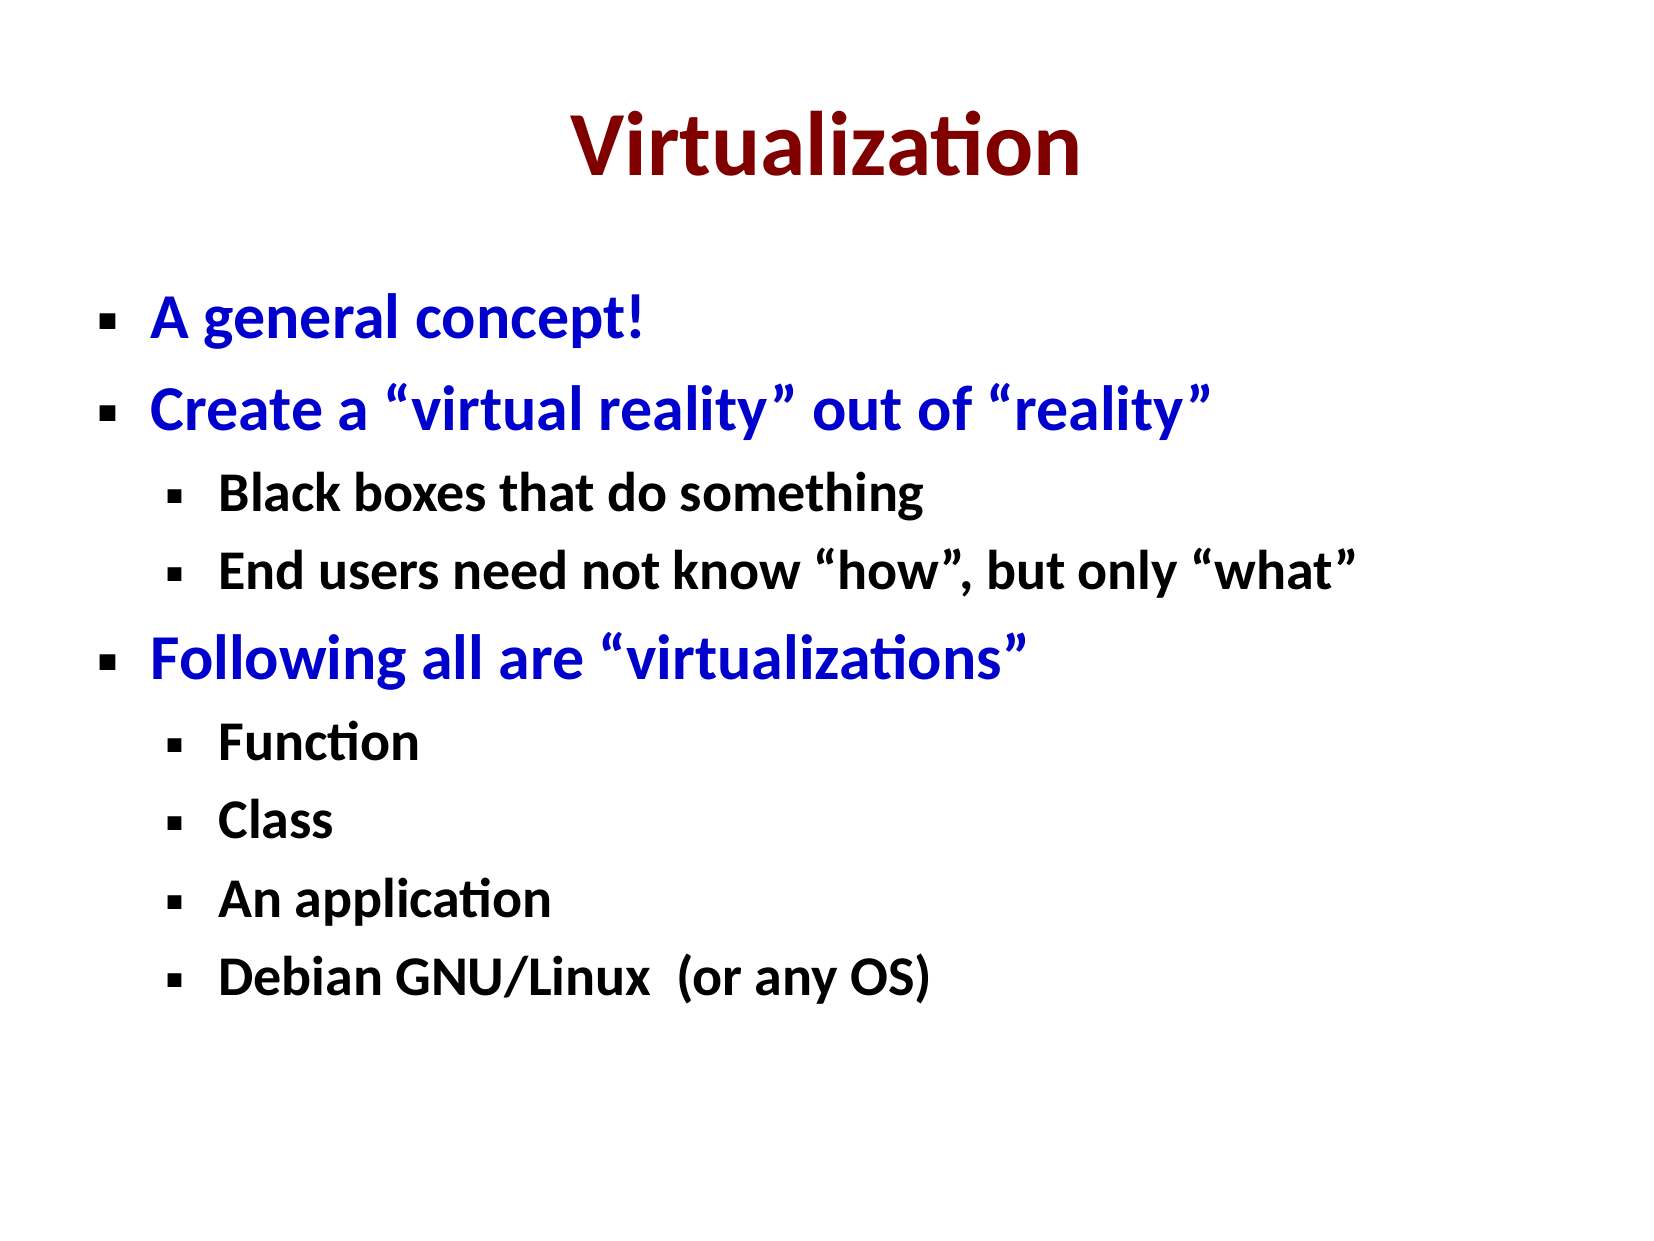

# Virtualization
A general concept!
Create a “virtual reality” out of “reality”
Black boxes that do something
End users need not know “how”, but only “what”
Following all are “virtualizations”
Function
Class
An application
Debian GNU/Linux (or any OS)